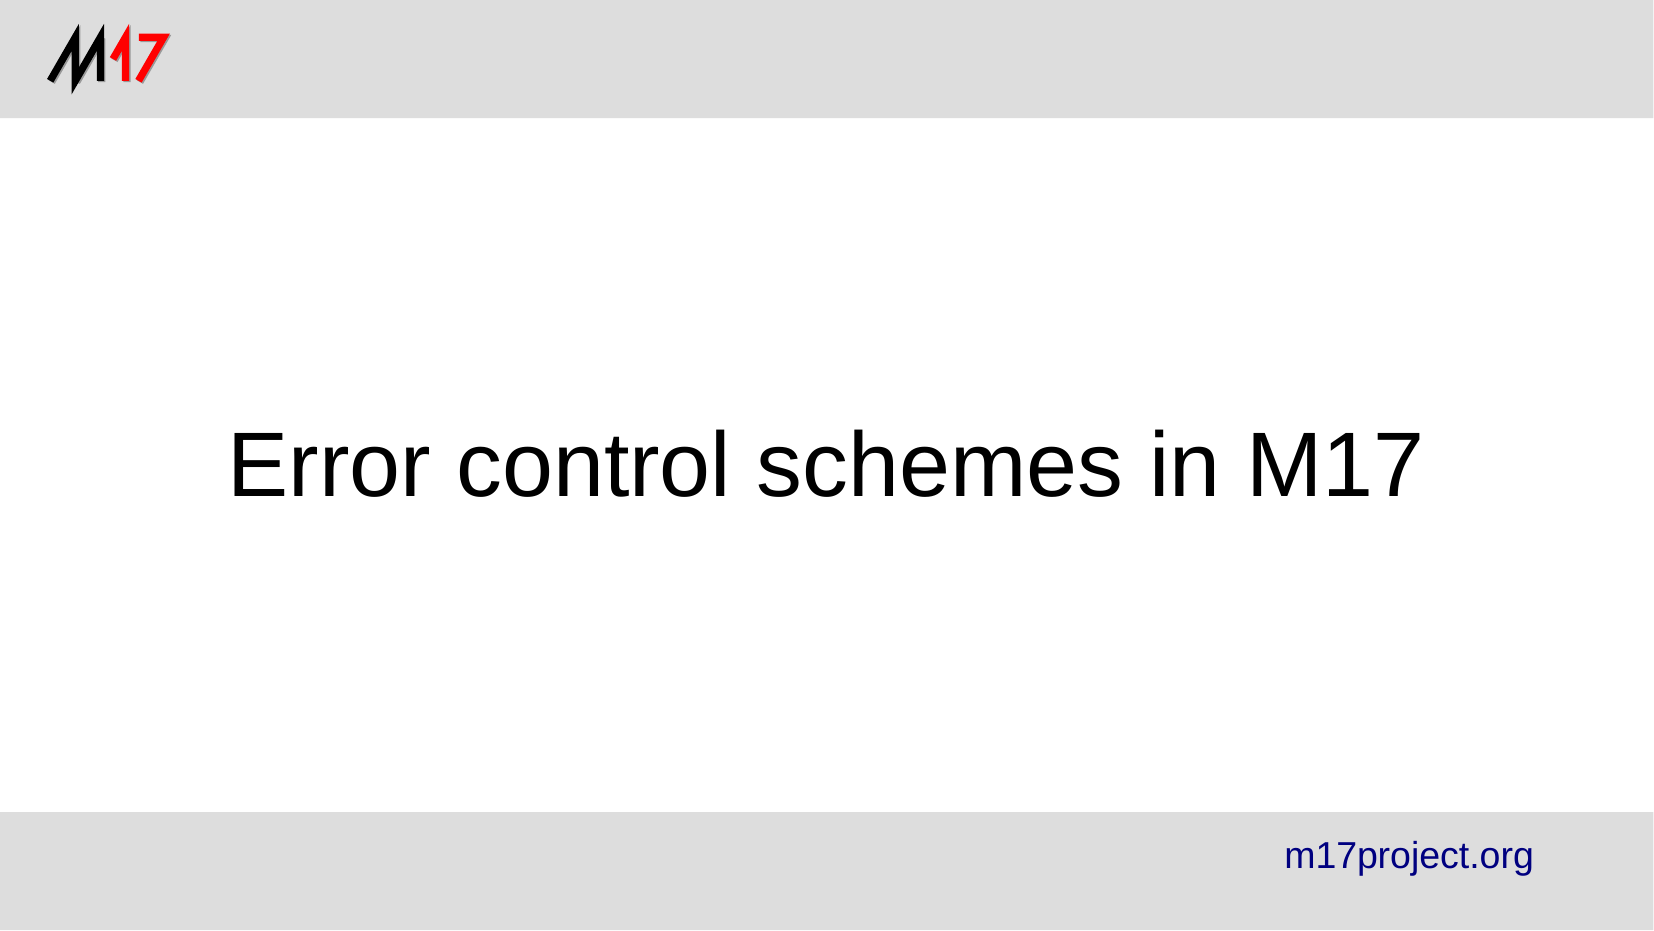

# Error control schemes in M17
m17project.org